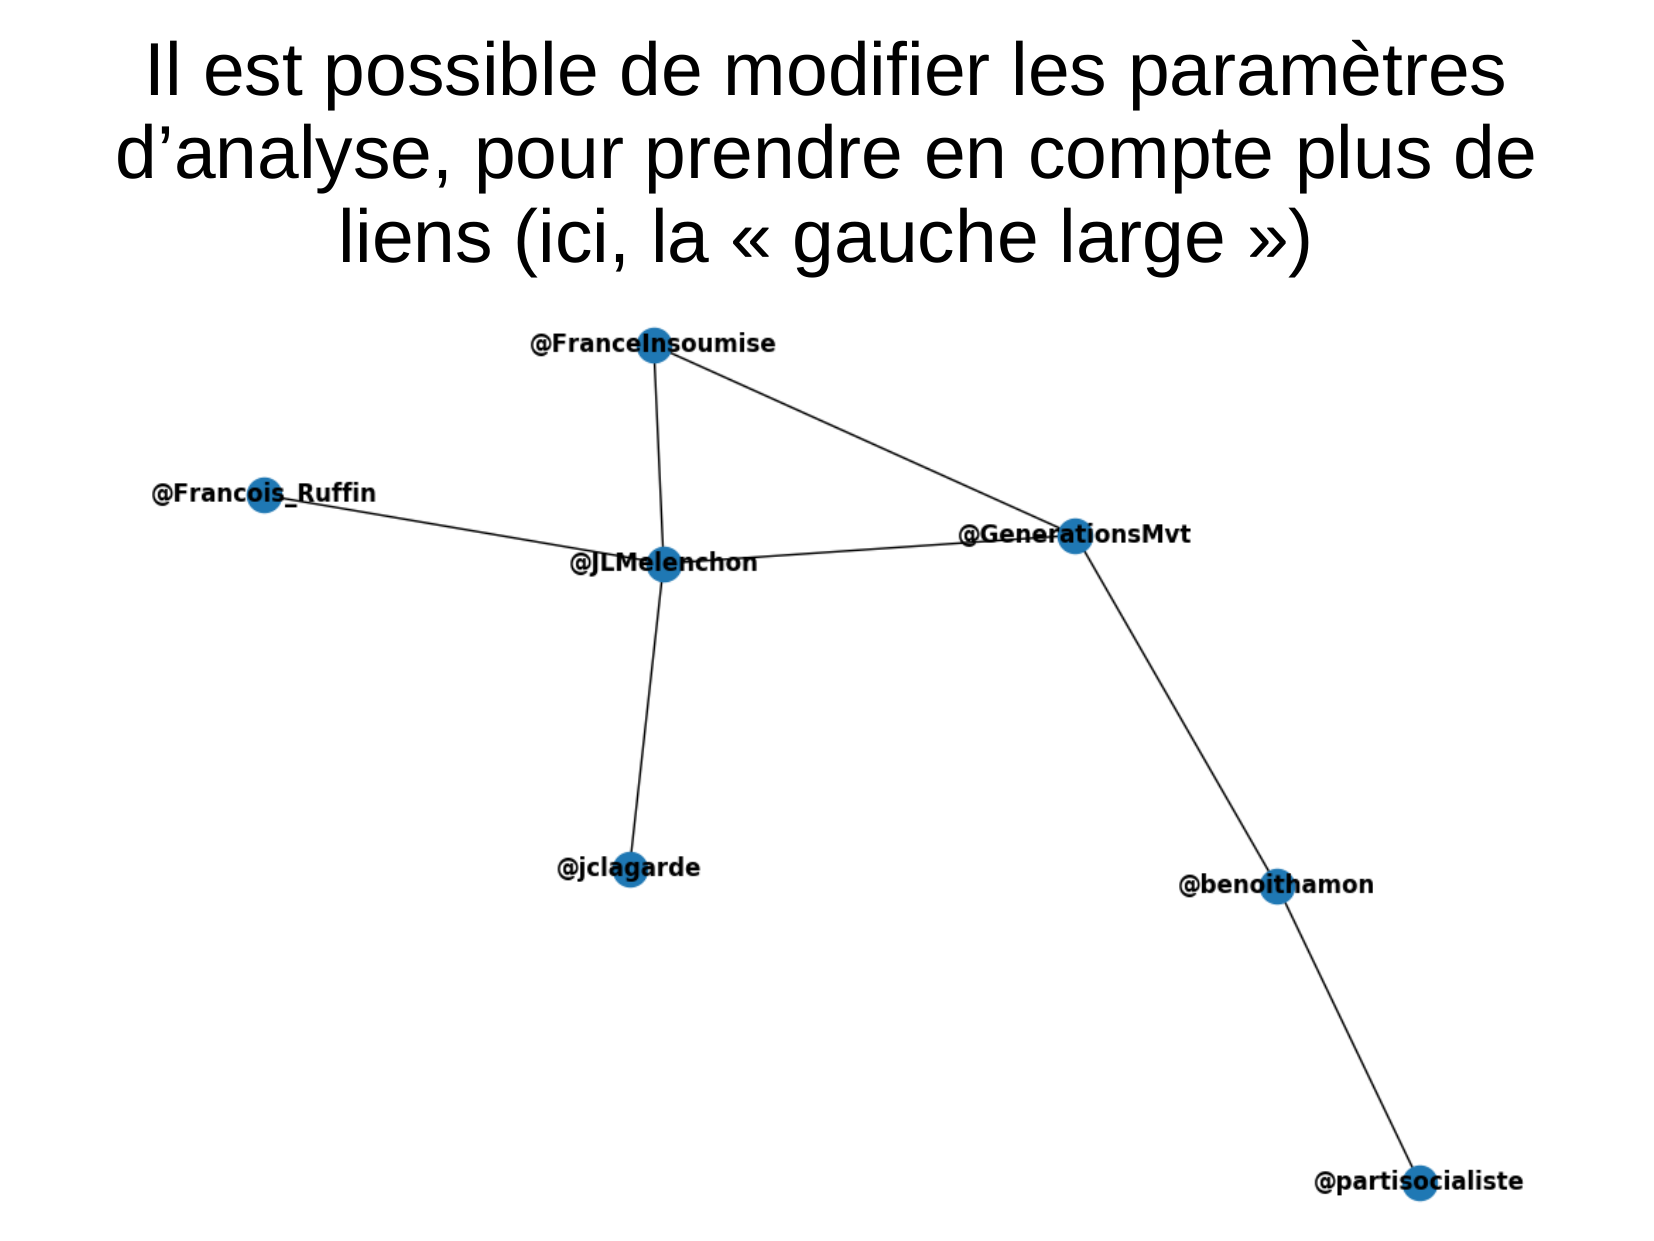

# Il est possible de modifier les paramètres d’analyse, pour prendre en compte plus de liens (ici, la « gauche large »)